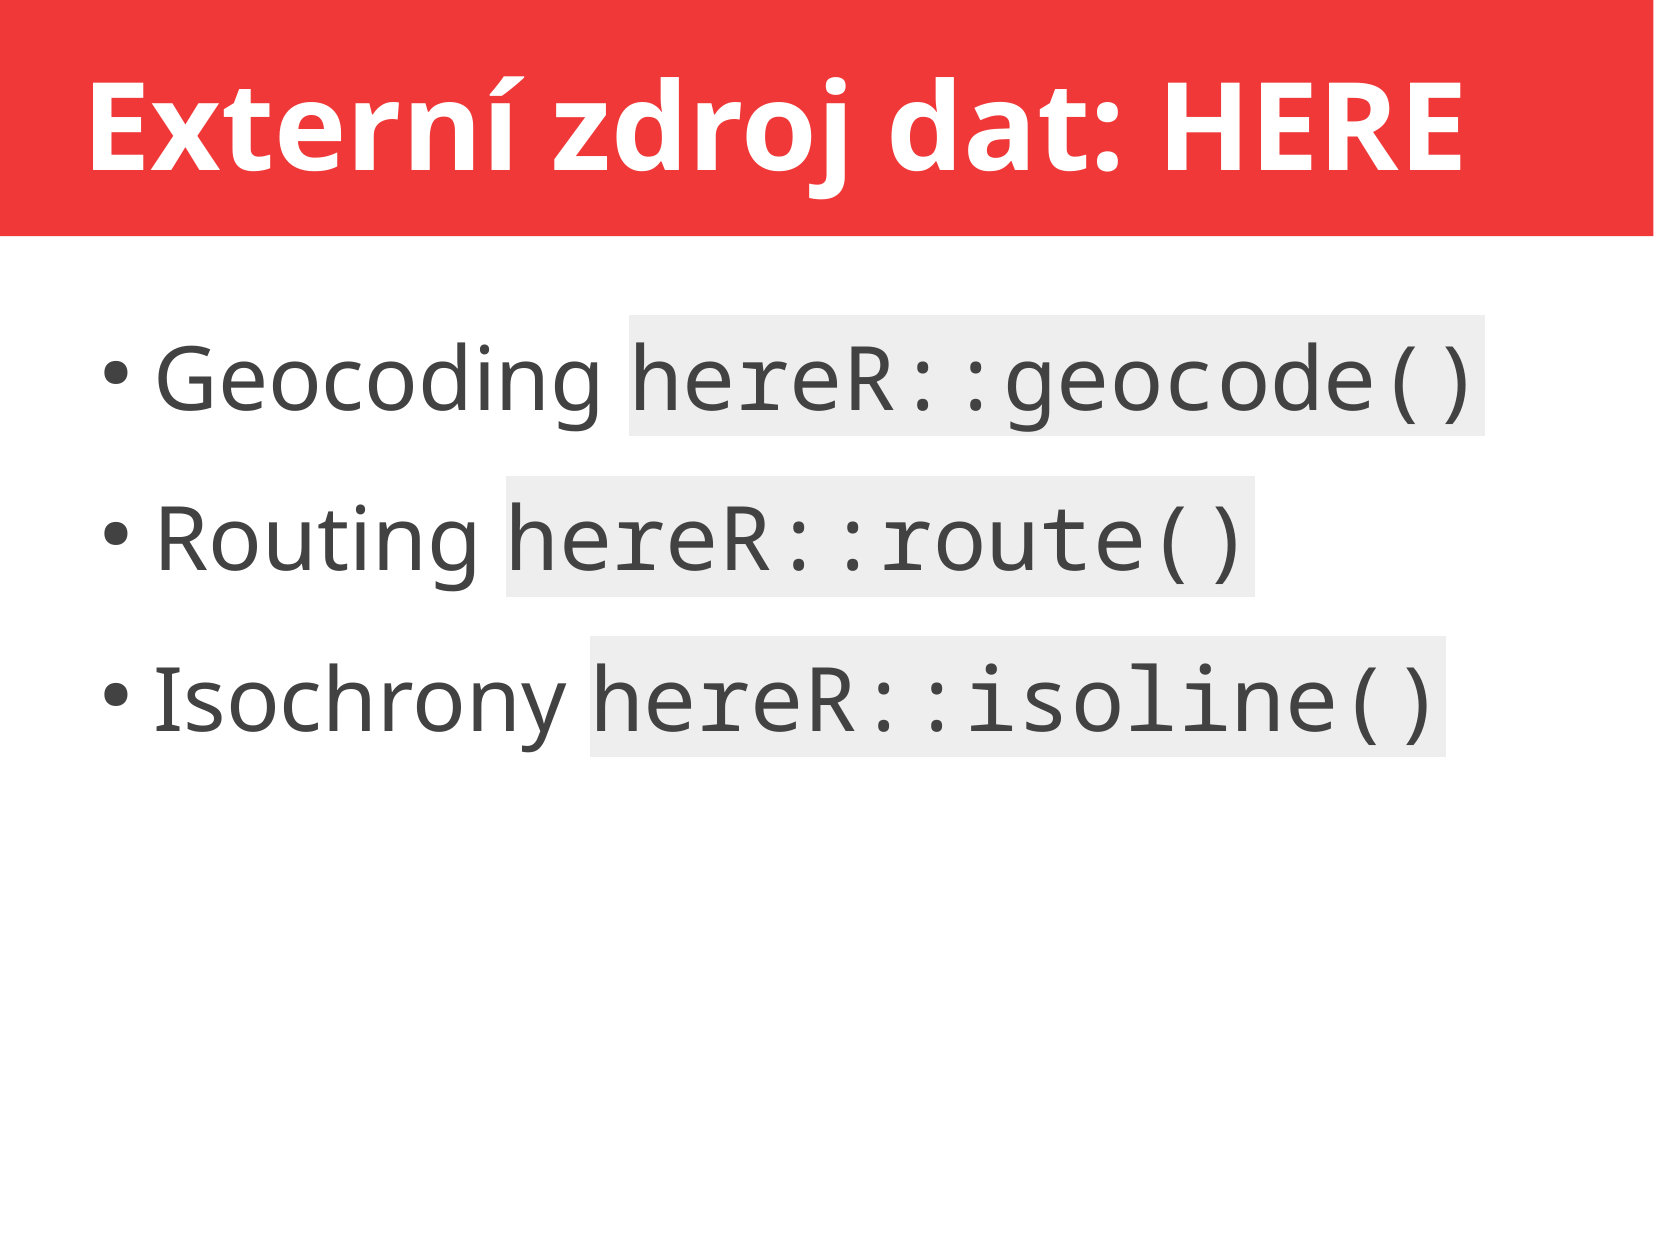

# Externí zdroj dat: HERE
Geocoding hereR::geocode()
Routing hereR::route()
Isochrony hereR::isoline()